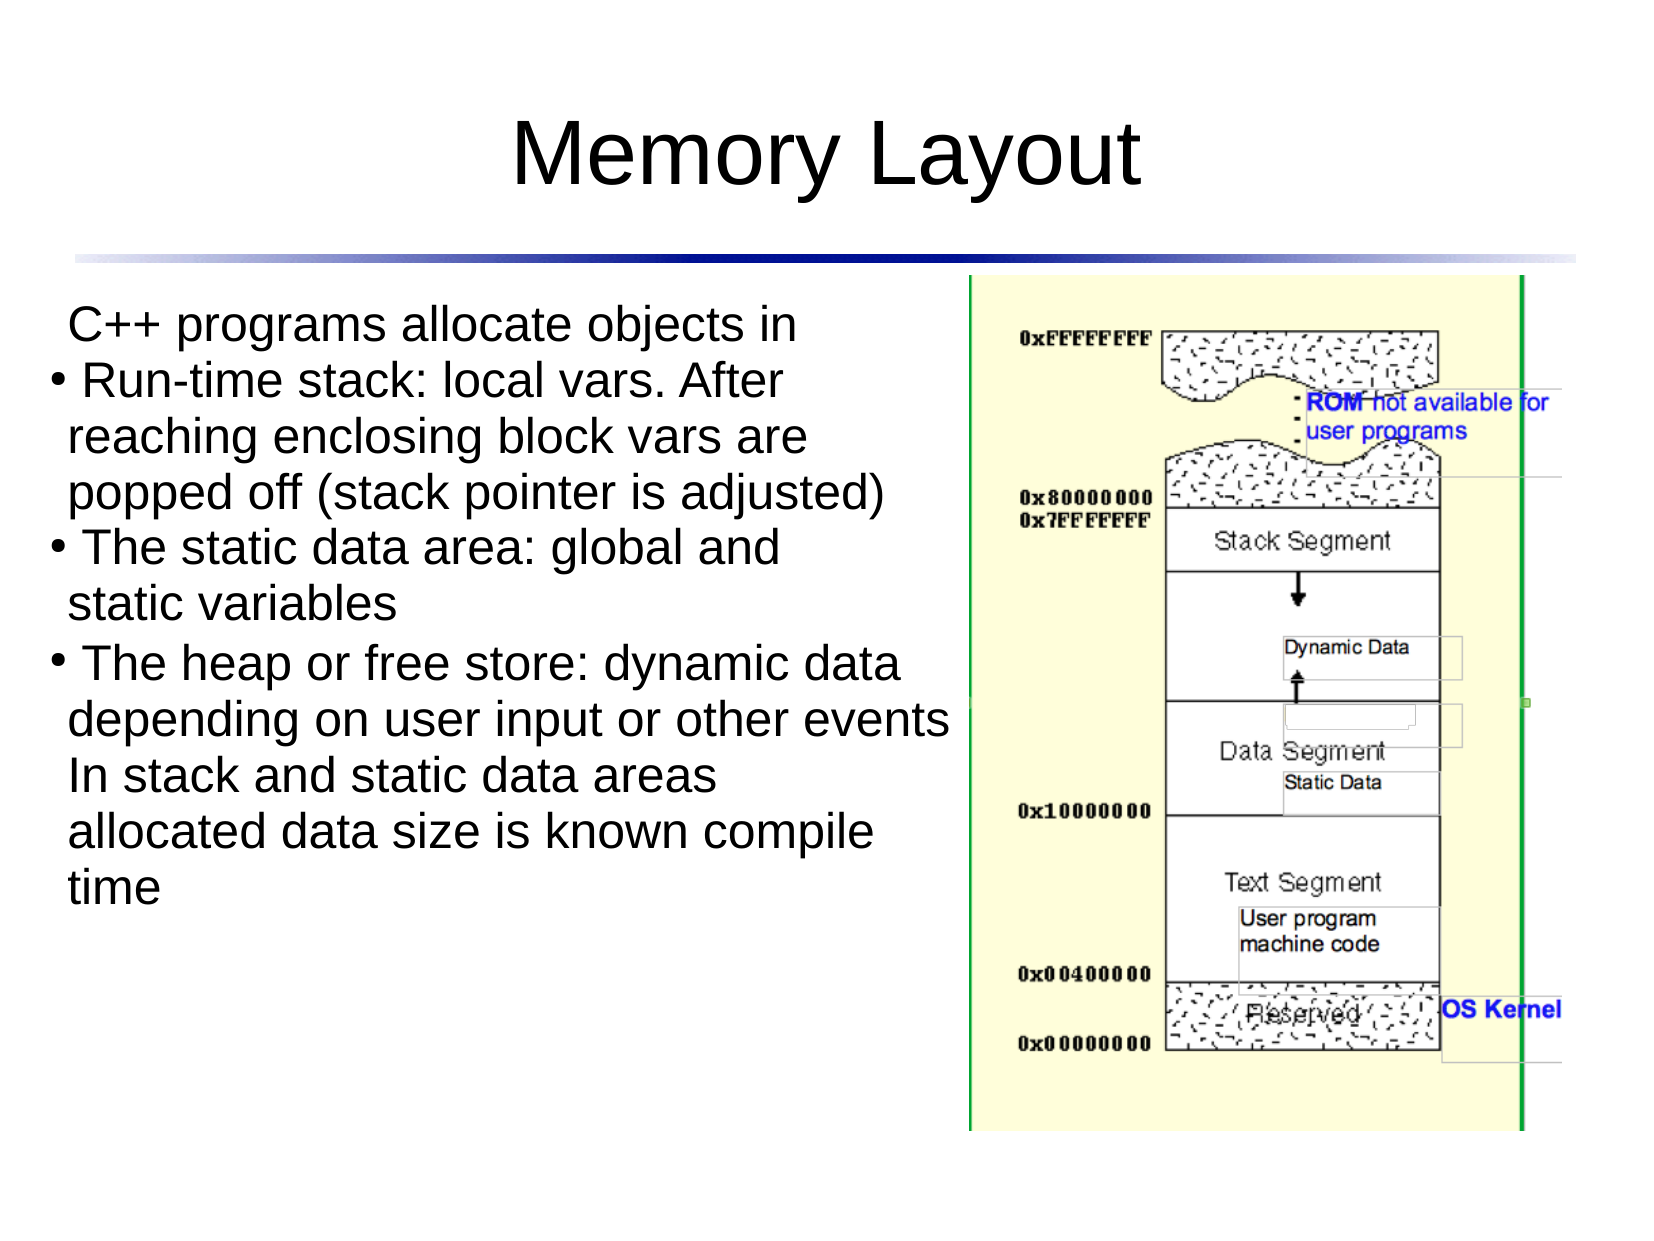

# Memory Layout
C++ programs allocate objects in
 Run-time stack: local vars. After
reaching enclosing block vars are
popped off (stack pointer is adjusted)
 The static data area: global and
static variables
 The heap or free store: dynamic data
depending on user input or other events
In stack and static data areas
allocated data size is known compile
time